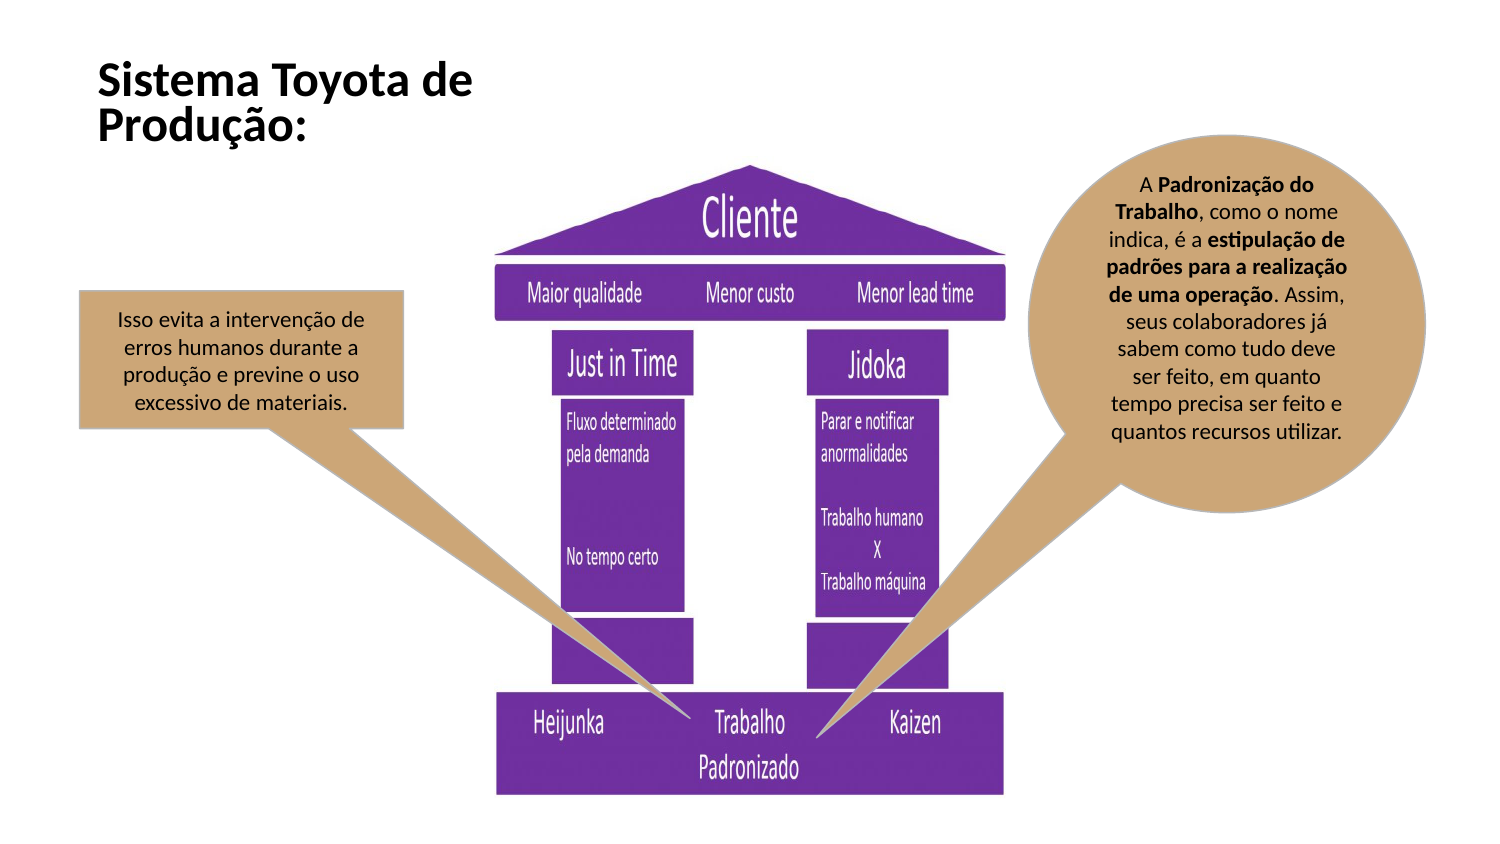

Sistema Toyota de Produção:
A Padronização do Trabalho, como o nome indica, é a estipulação de padrões para a realização de uma operação. Assim, seus colaboradores já sabem como tudo deve ser feito, em quanto tempo precisa ser feito e quantos recursos utilizar.
Isso evita a intervenção de erros humanos durante a produção e previne o uso excessivo de materiais.